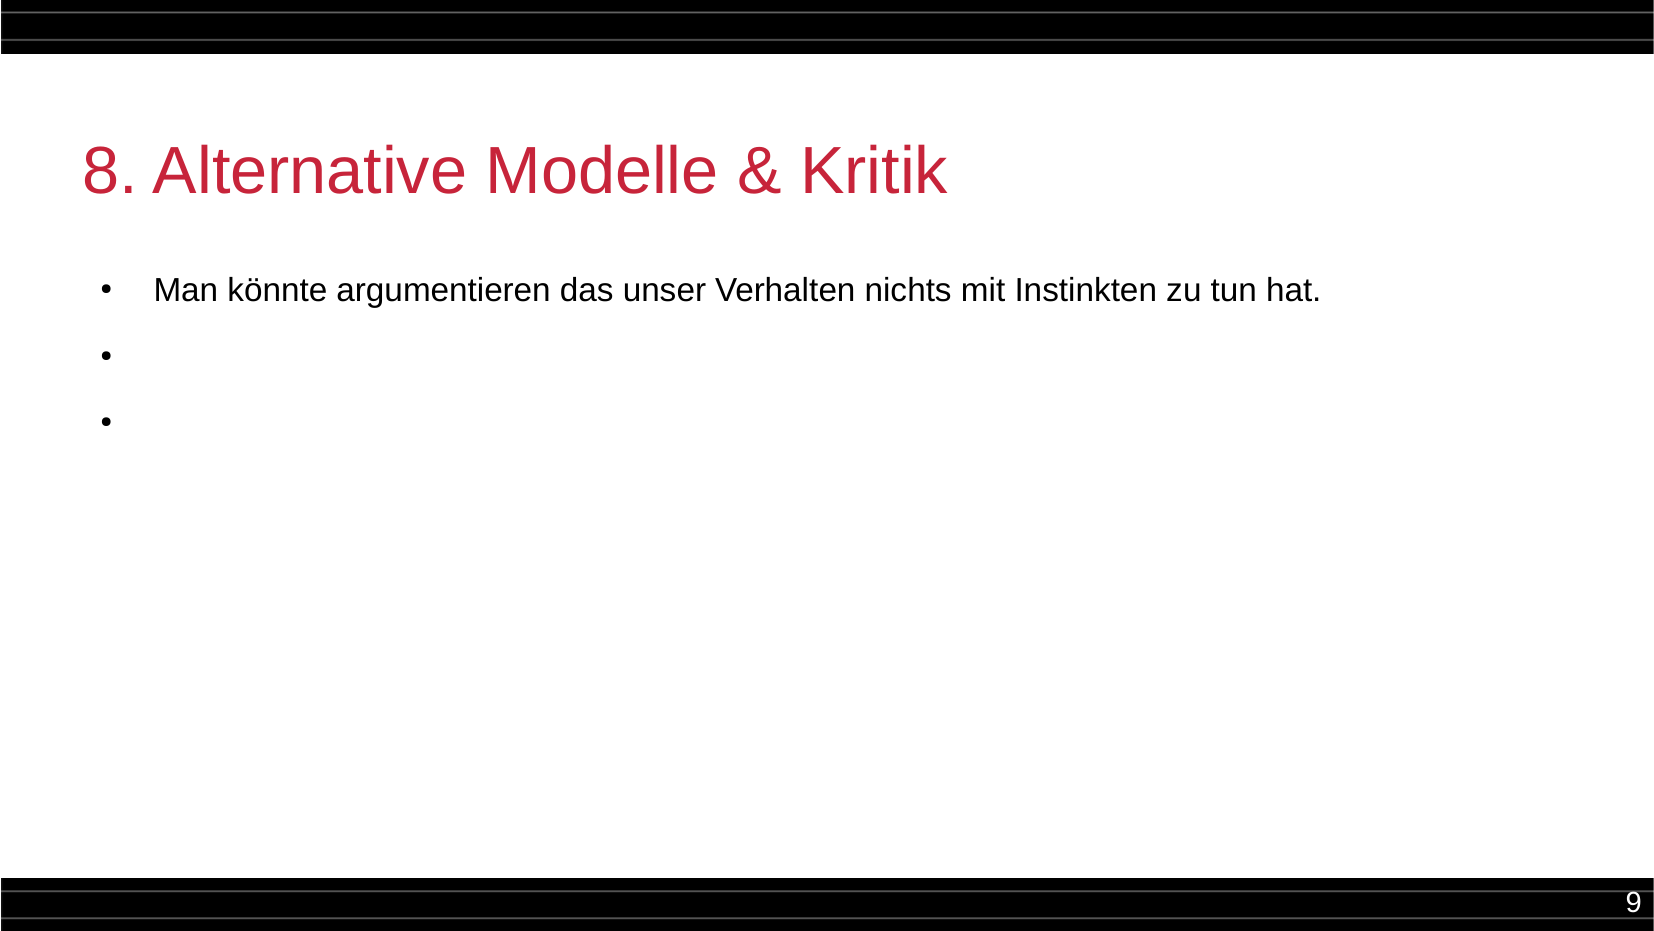

# 8. Alternative Modelle & Kritik
Man könnte argumentieren das unser Verhalten nichts mit Instinkten zu tun hat.